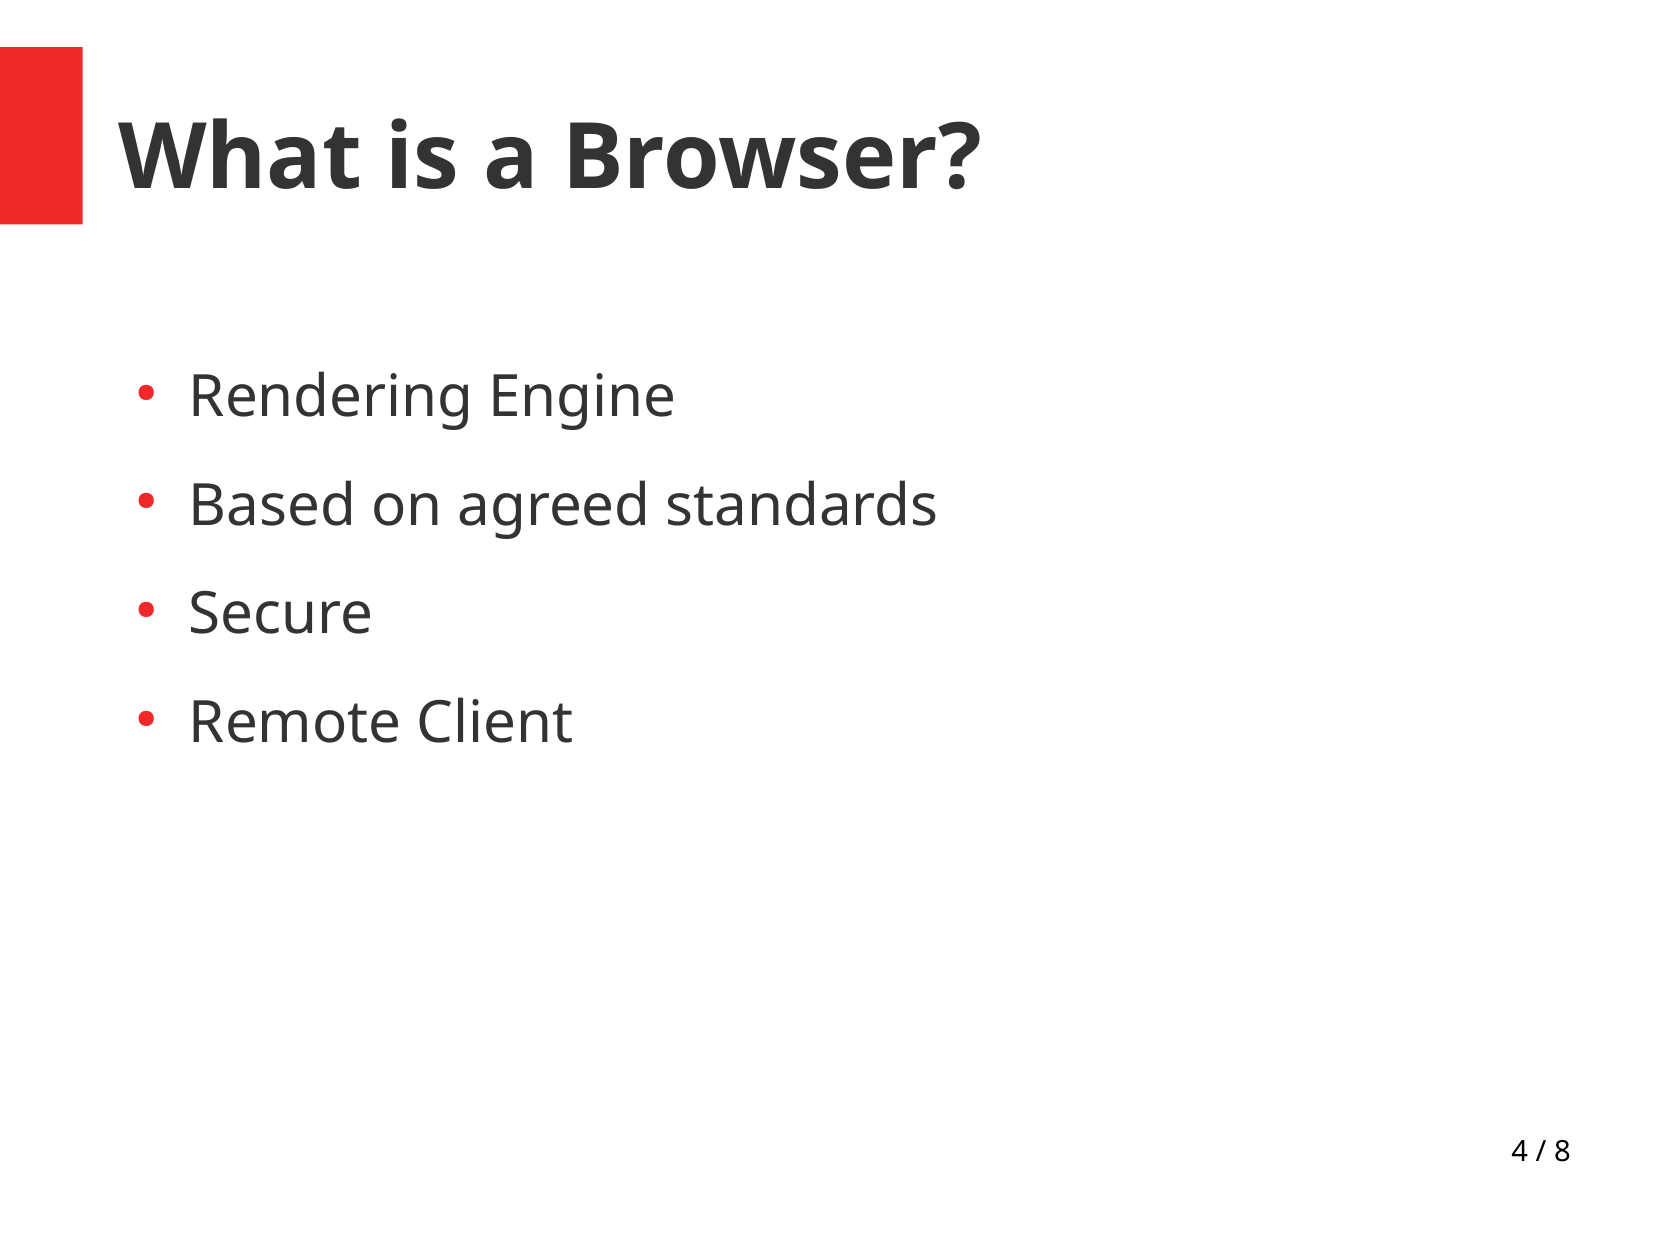

# What is a Browser?
Rendering Engine
Based on agreed standards
Secure
Remote Client
4